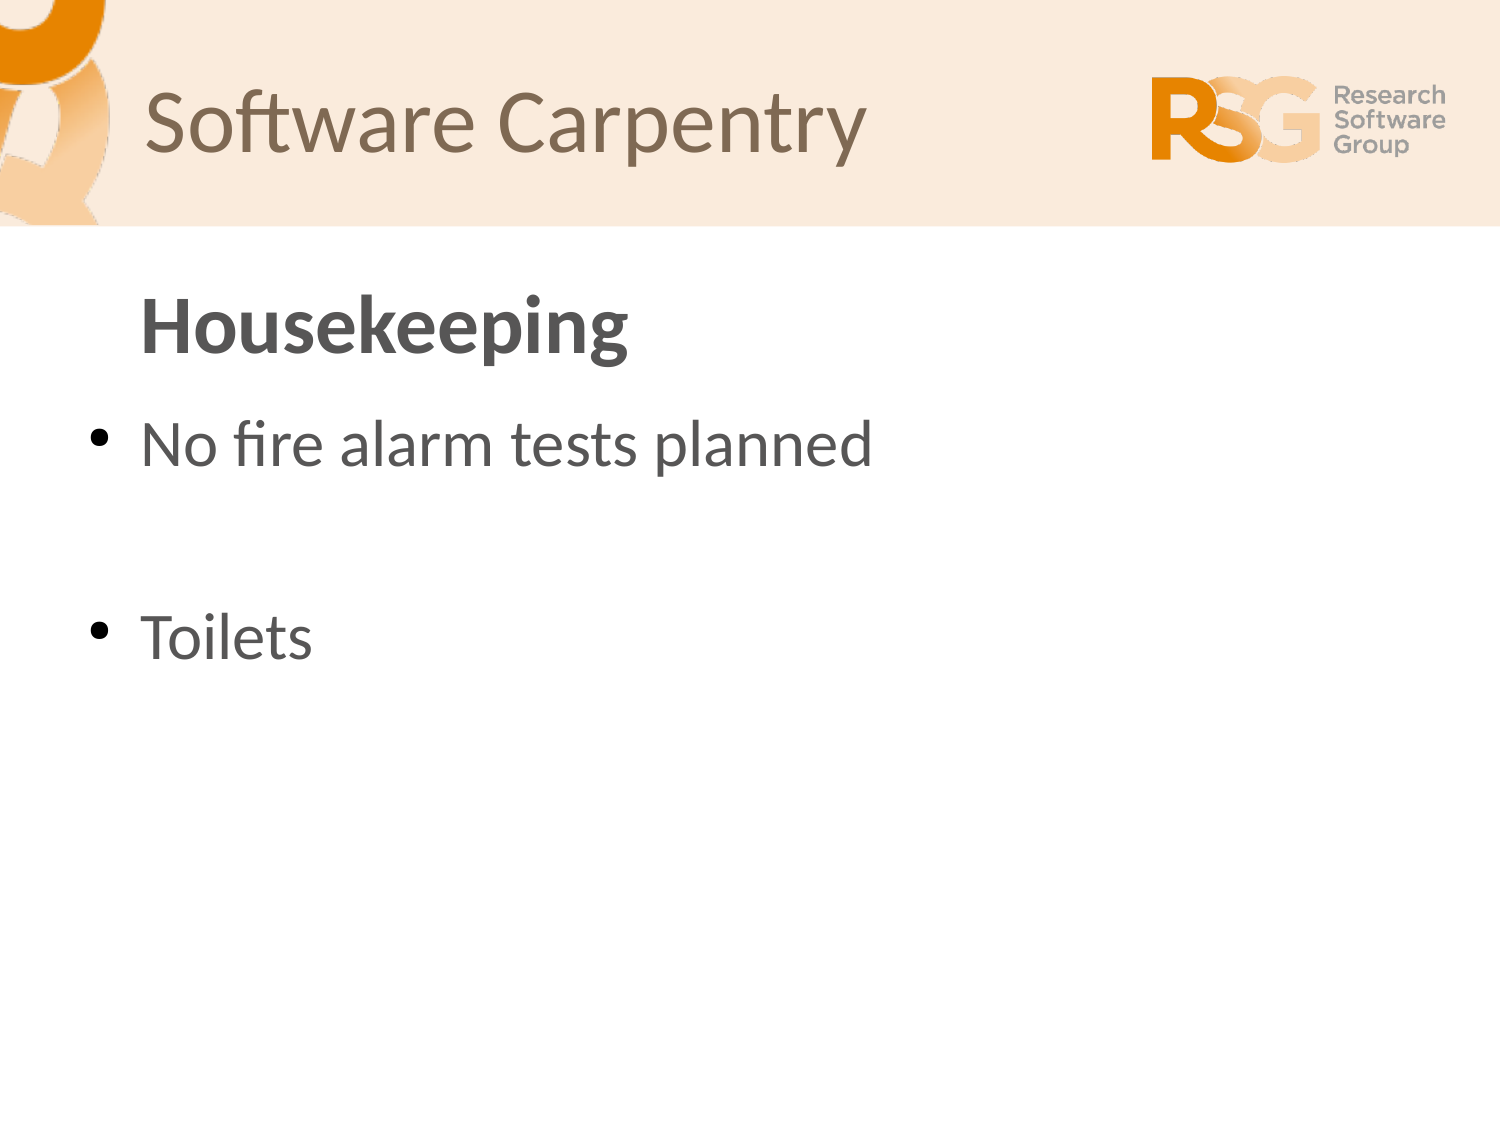

# Software Carpentry
Housekeeping
No fire alarm tests planned
Toilets